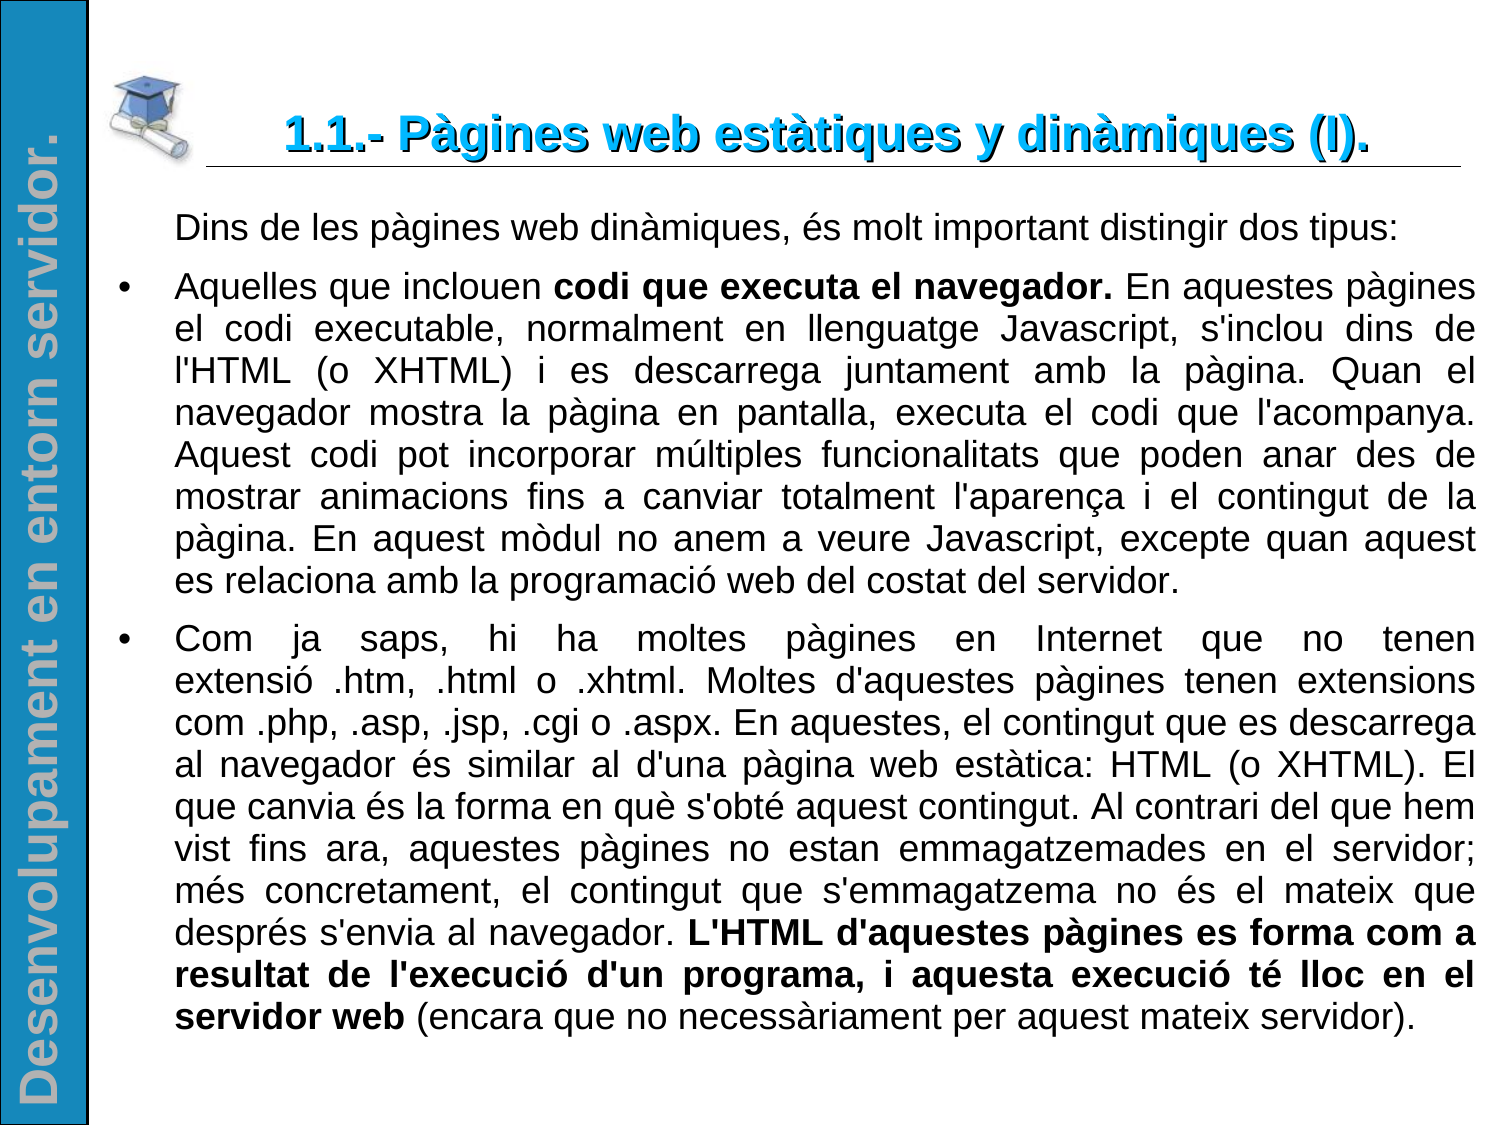

# 1.1.- Pàgines web estàtiques y dinàmiques (I).
Dins de les pàgines web dinàmiques, és molt important distingir dos tipus:
Aquelles que inclouen codi que executa el navegador. En aquestes pàgines el codi executable, normalment en llenguatge Javascript, s'inclou dins de l'HTML (o XHTML) i es descarrega juntament amb la pàgina. Quan el navegador mostra la pàgina en pantalla, executa el codi que l'acompanya. Aquest codi pot incorporar múltiples funcionalitats que poden anar des de mostrar animacions fins a canviar totalment l'aparença i el contingut de la pàgina. En aquest mòdul no anem a veure Javascript, excepte quan aquest es relaciona amb la programació web del costat del servidor.
Com ja saps, hi ha moltes pàgines en Internet que no tenen extensió .htm, .html o .xhtml. Moltes d'aquestes pàgines tenen extensions com .php, .asp, .jsp, .cgi o .aspx. En aquestes, el contingut que es descarrega al navegador és similar al d'una pàgina web estàtica: HTML (o XHTML). El que canvia és la forma en què s'obté aquest contingut. Al contrari del que hem vist fins ara, aquestes pàgines no estan emmagatzemades en el servidor; més concretament, el contingut que s'emmagatzema no és el mateix que després s'envia al navegador. L'HTML d'aquestes pàgines es forma com a resultat de l'execució d'un programa, i aquesta execució té lloc en el servidor web (encara que no necessàriament per aquest mateix servidor).